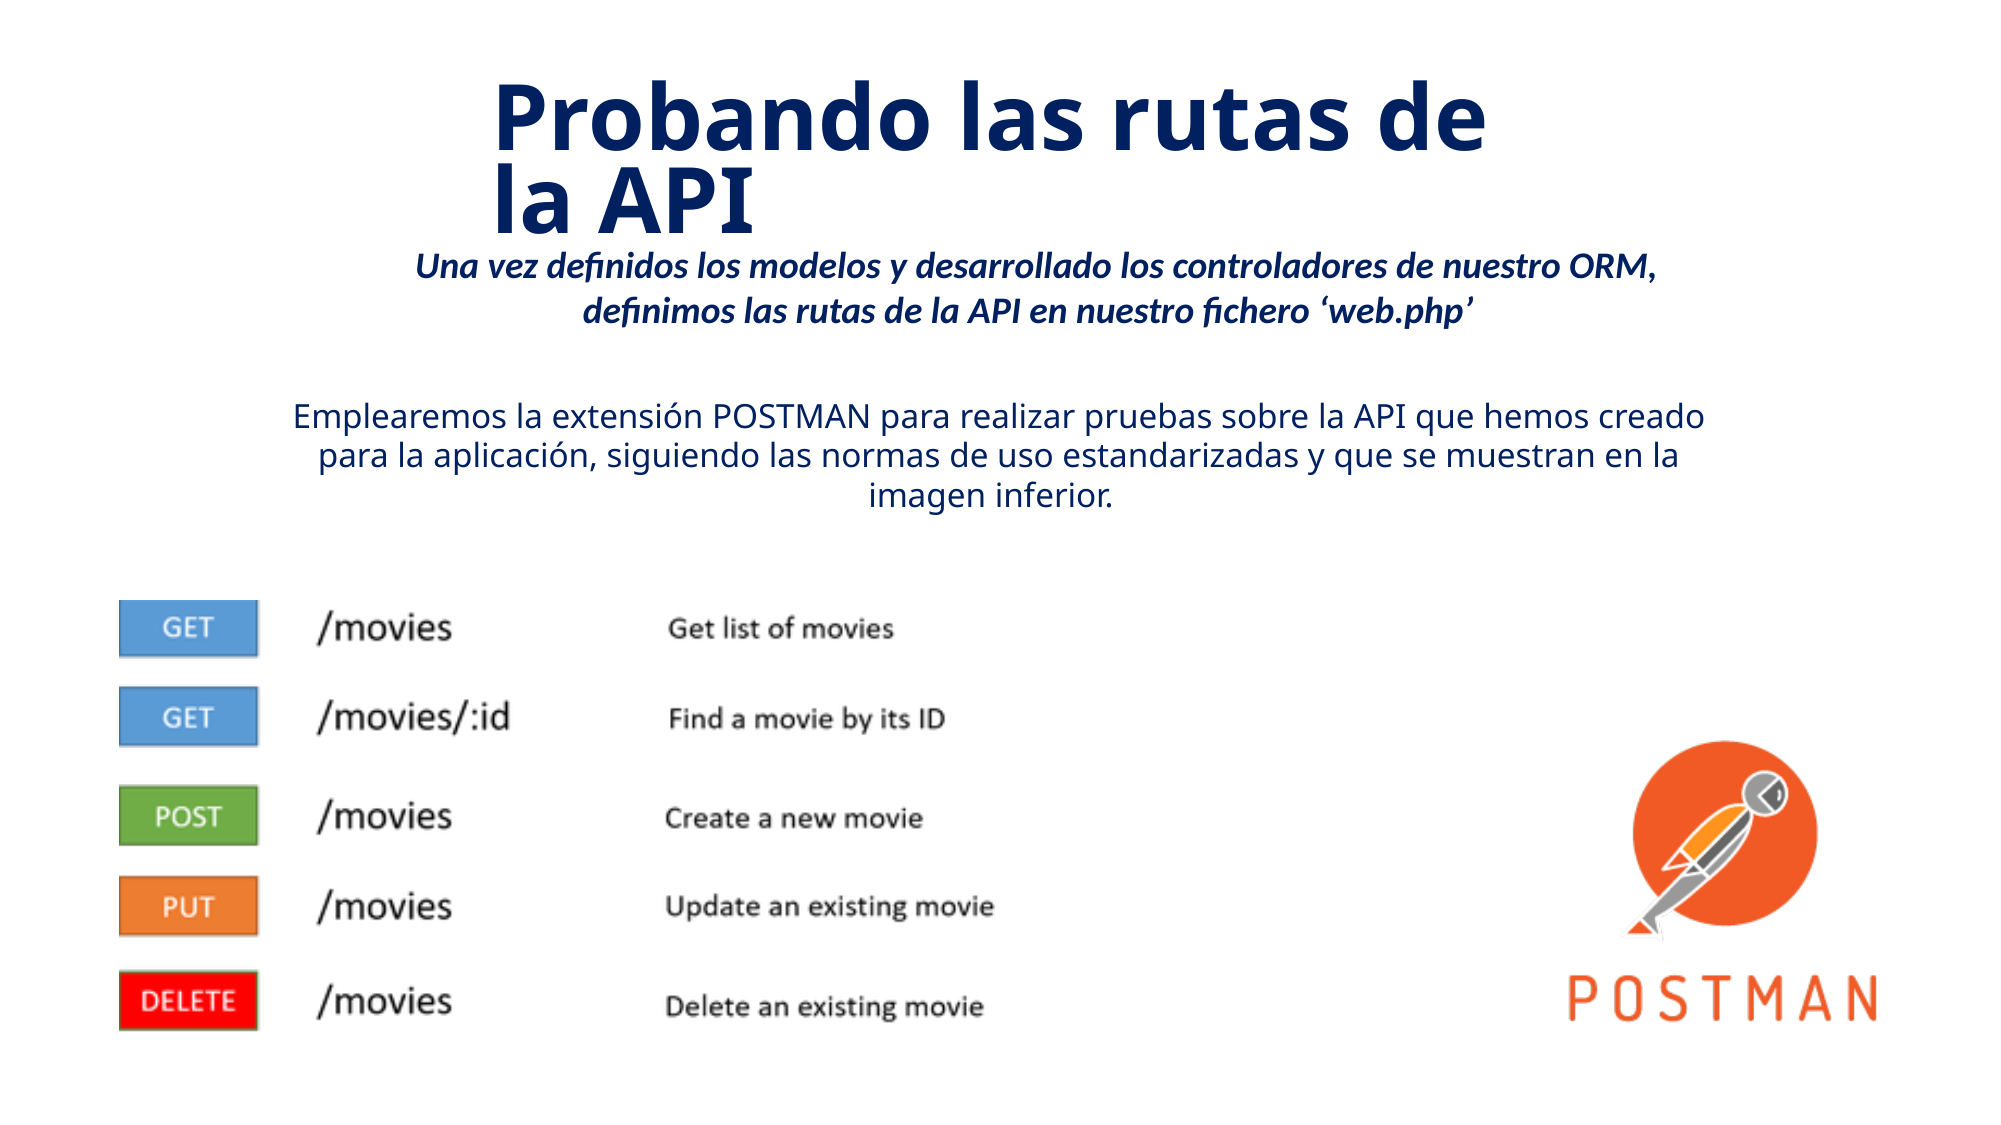

# Diapositiva de recursos humanos 8
Probando las rutas de la API
Una vez definidos los modelos y desarrollado los controladores de nuestro ORM, definimos las rutas de la API en nuestro fichero ‘web.php’
Emplearemos la extensión POSTMAN para realizar pruebas sobre la API que hemos creado para la aplicación, siguiendo las normas de uso estandarizadas y que se muestran en la imagen inferior.